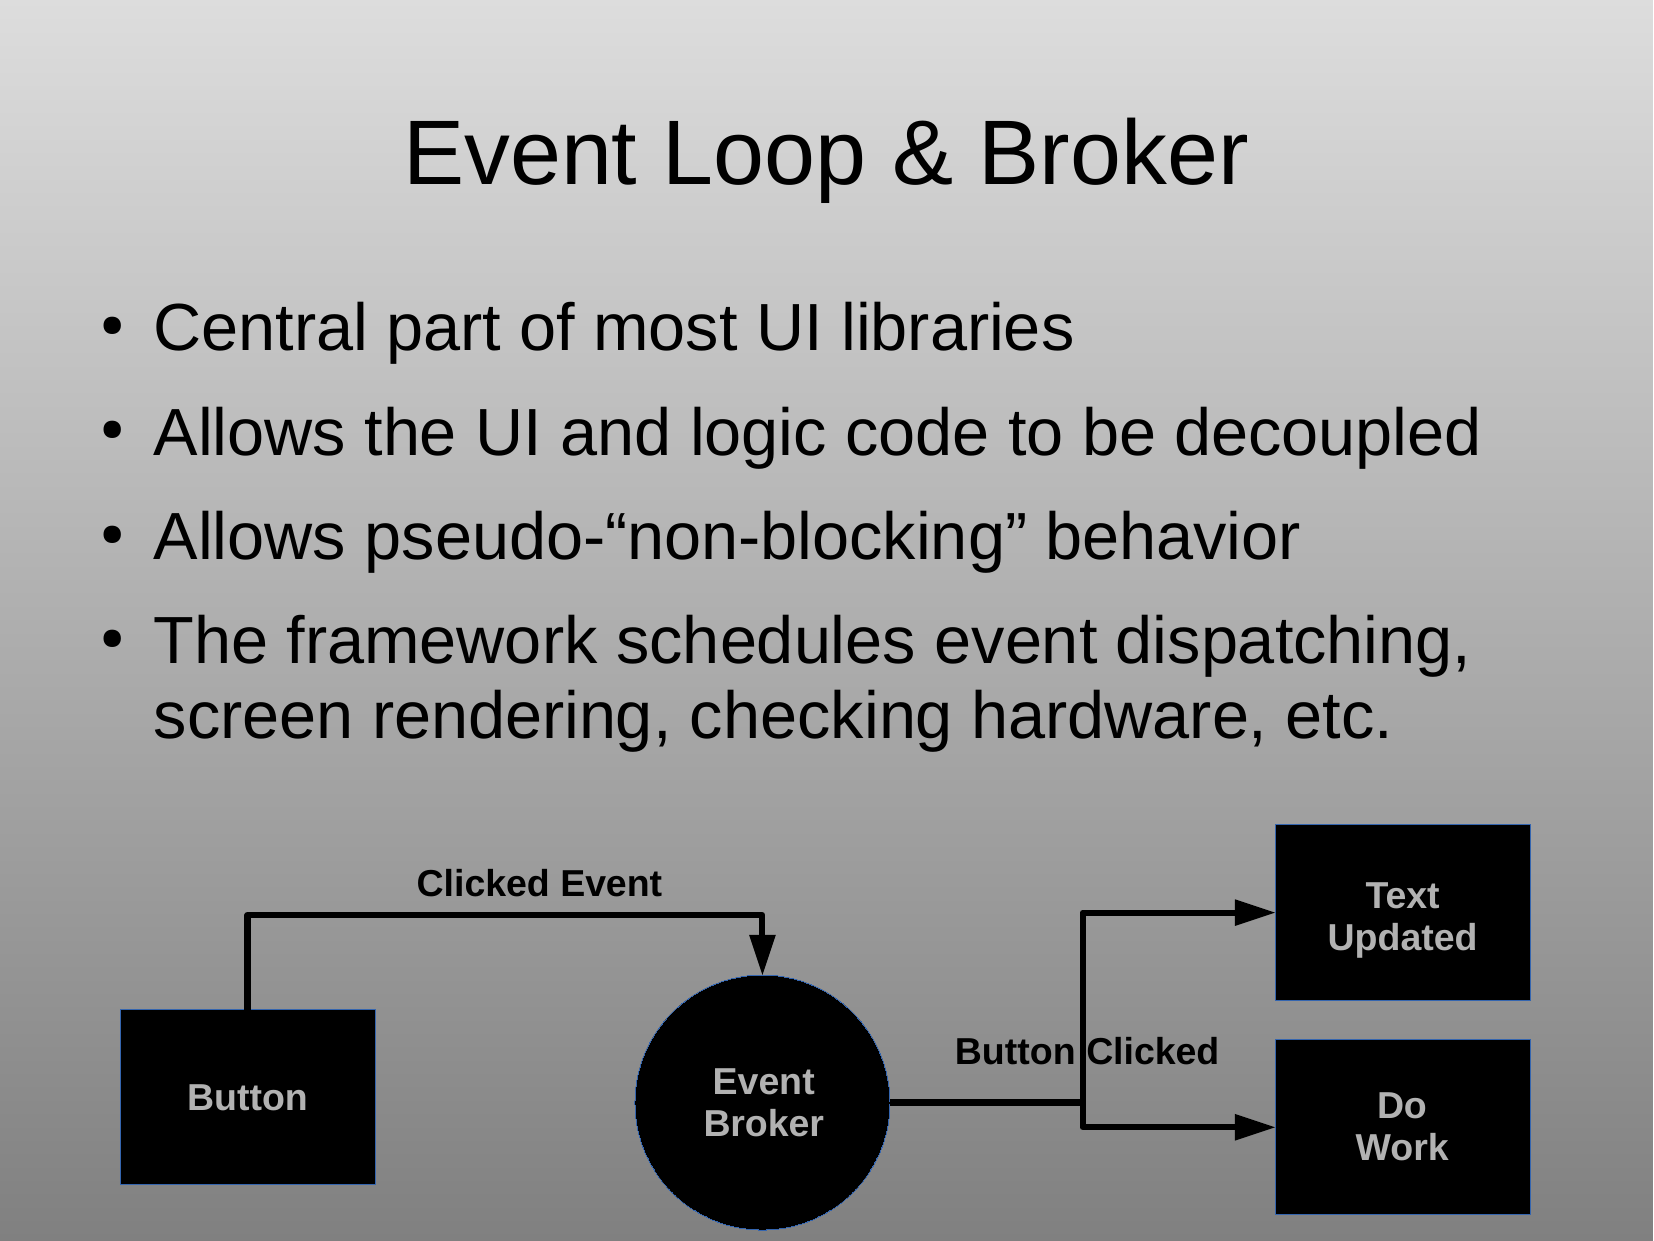

# Event Loop & Broker
Central part of most UI libraries
Allows the UI and logic code to be decoupled
Allows pseudo-“non-blocking” behavior
The framework schedules event dispatching, screen rendering, checking hardware, etc.
Clicked Event
Text Updated
Button
Button Clicked
Event
Broker
Do
Work